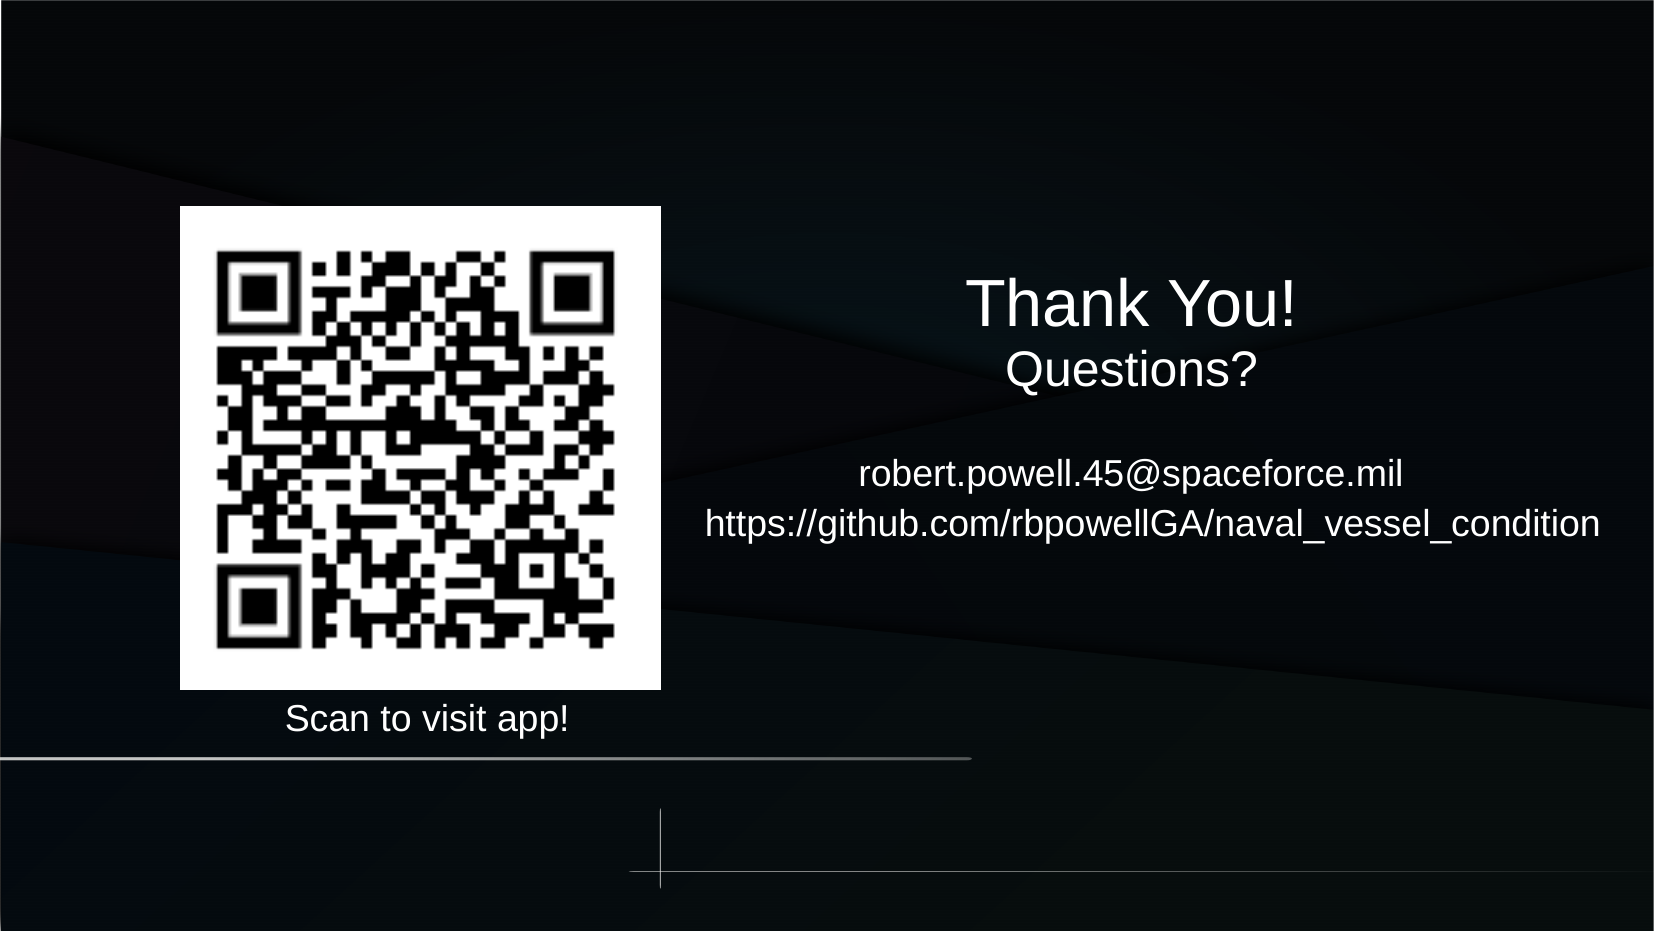

Thank You!
Questions?
 robert.powell.45@spaceforce.mil
https://github.com/rbpowellGA/naval_vessel_condition
Scan to visit app!